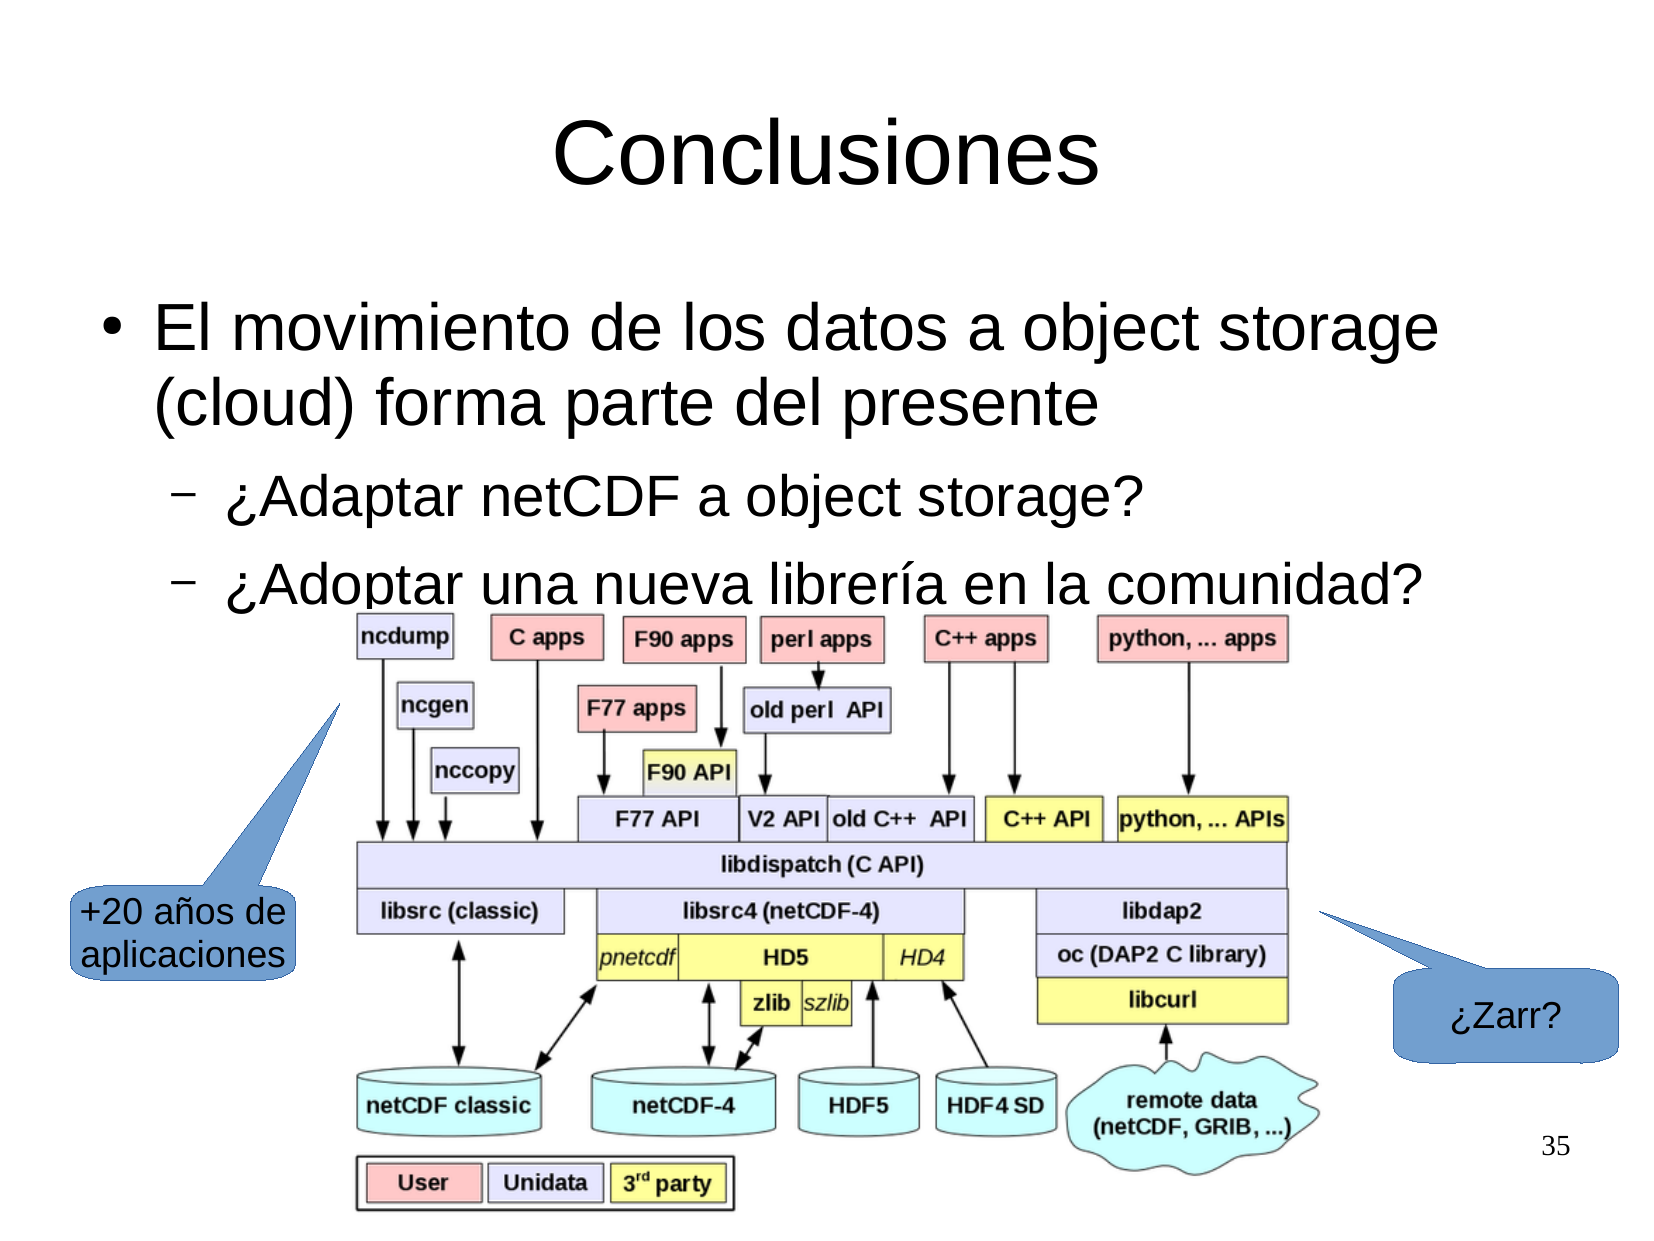

# Conclusiones
El movimiento de los datos a object storage (cloud) forma parte del presente
¿Adaptar netCDF a object storage?
¿Adoptar una nueva librería en la comunidad?
+20 años de
aplicaciones
¿Zarr?
35